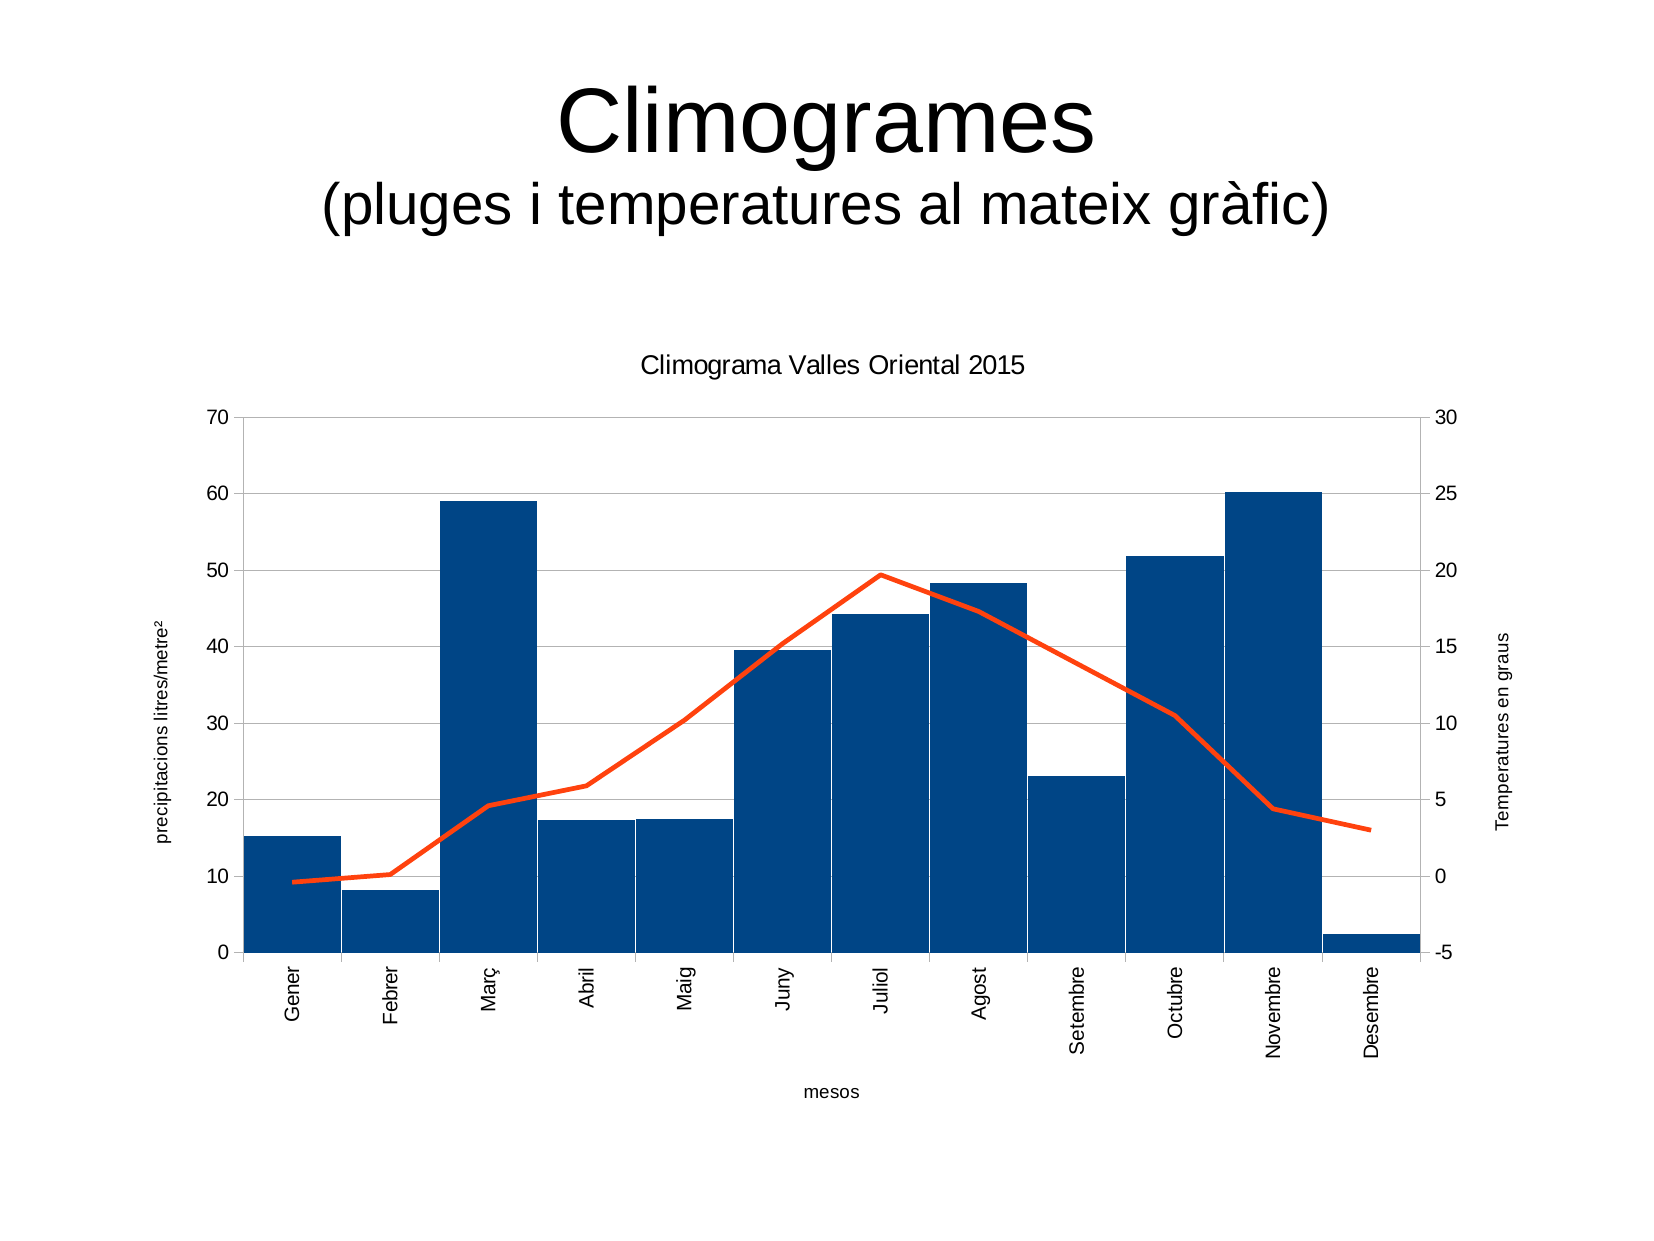

# Climogrames (pluges i temperatures al mateix gràfic)
### Chart: Climograma Valles Oriental 2015
| Category | Columna D | Columna E |
|---|---|---|
| Gener | 15.2 | -0.4 |
| Febrer | 8.2 | 0.1 |
| Març | 59.1 | 4.6 |
| Abril | 17.3 | 5.9 |
| Maig | 17.5 | 10.2 |
| Juny | 39.6 | 15.2 |
| Juliol | 44.3 | 19.7 |
| Agost | 48.3 | 17.3 |
| Setembre | 23.1 | 13.9 |
| Octubre | 51.8 | 10.5 |
| Novembre | 60.2 | 4.4 |
| Desembre | 2.4 | 3.0 |